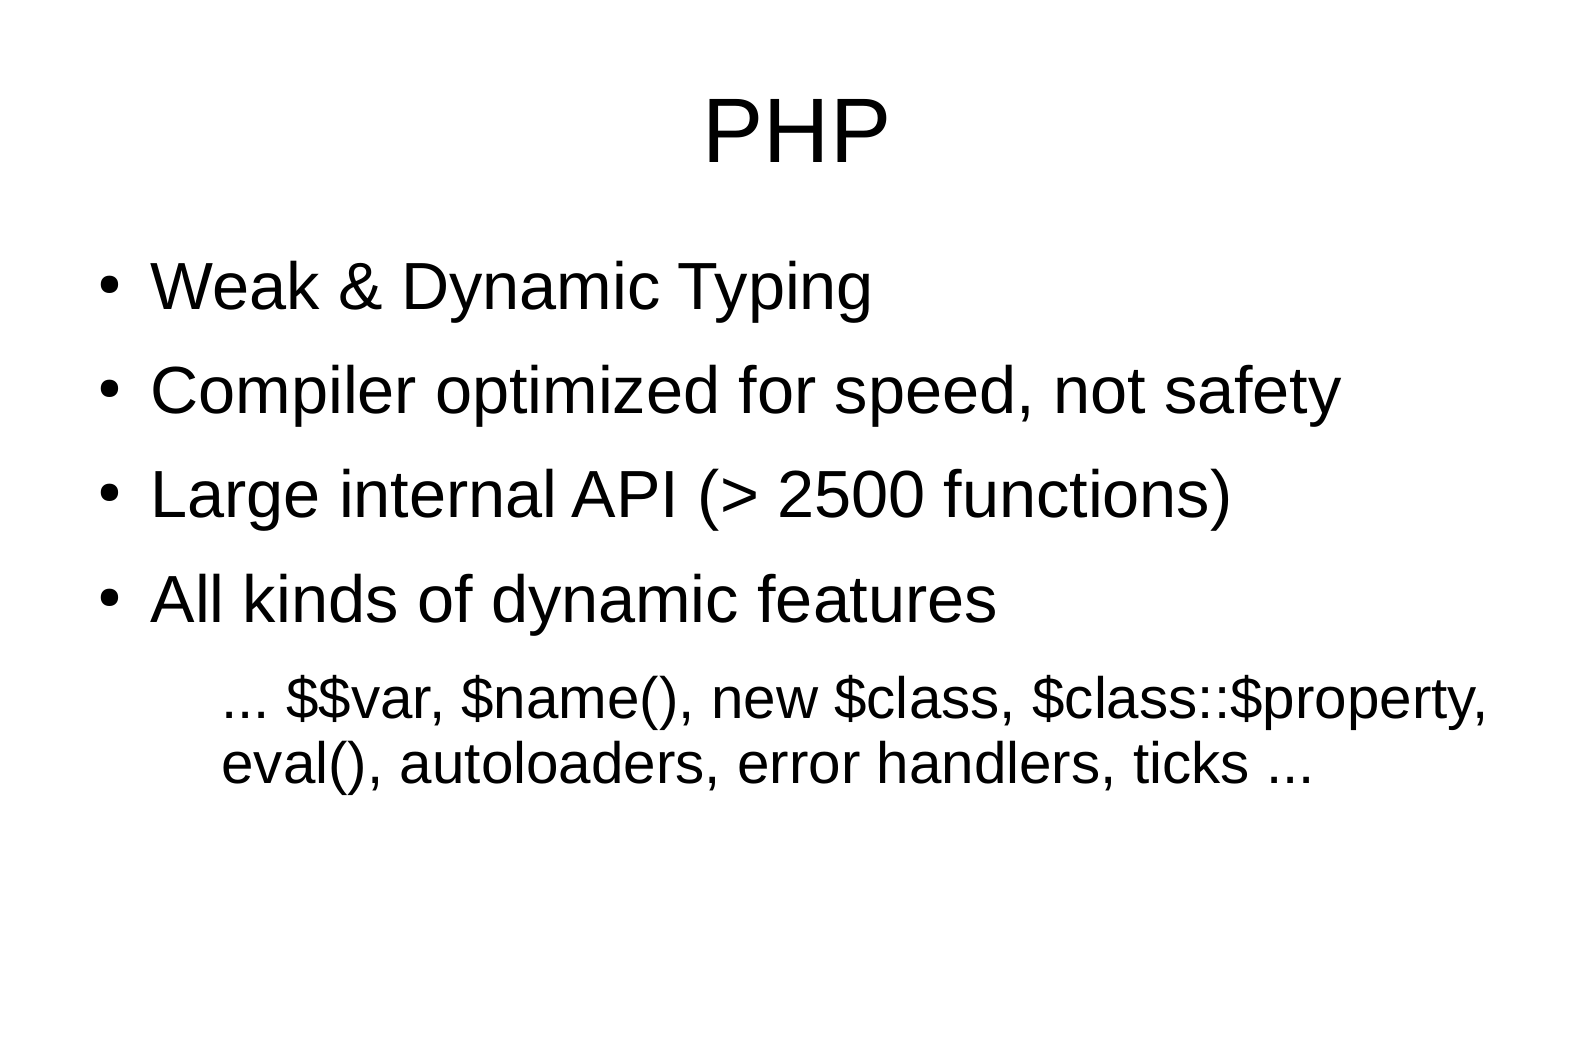

# PHP
Weak & Dynamic Typing
Compiler optimized for speed, not safety
Large internal API (> 2500 functions)
All kinds of dynamic features
... $$var, $name(), new $class, $class::$property, eval(), autoloaders, error handlers, ticks ...